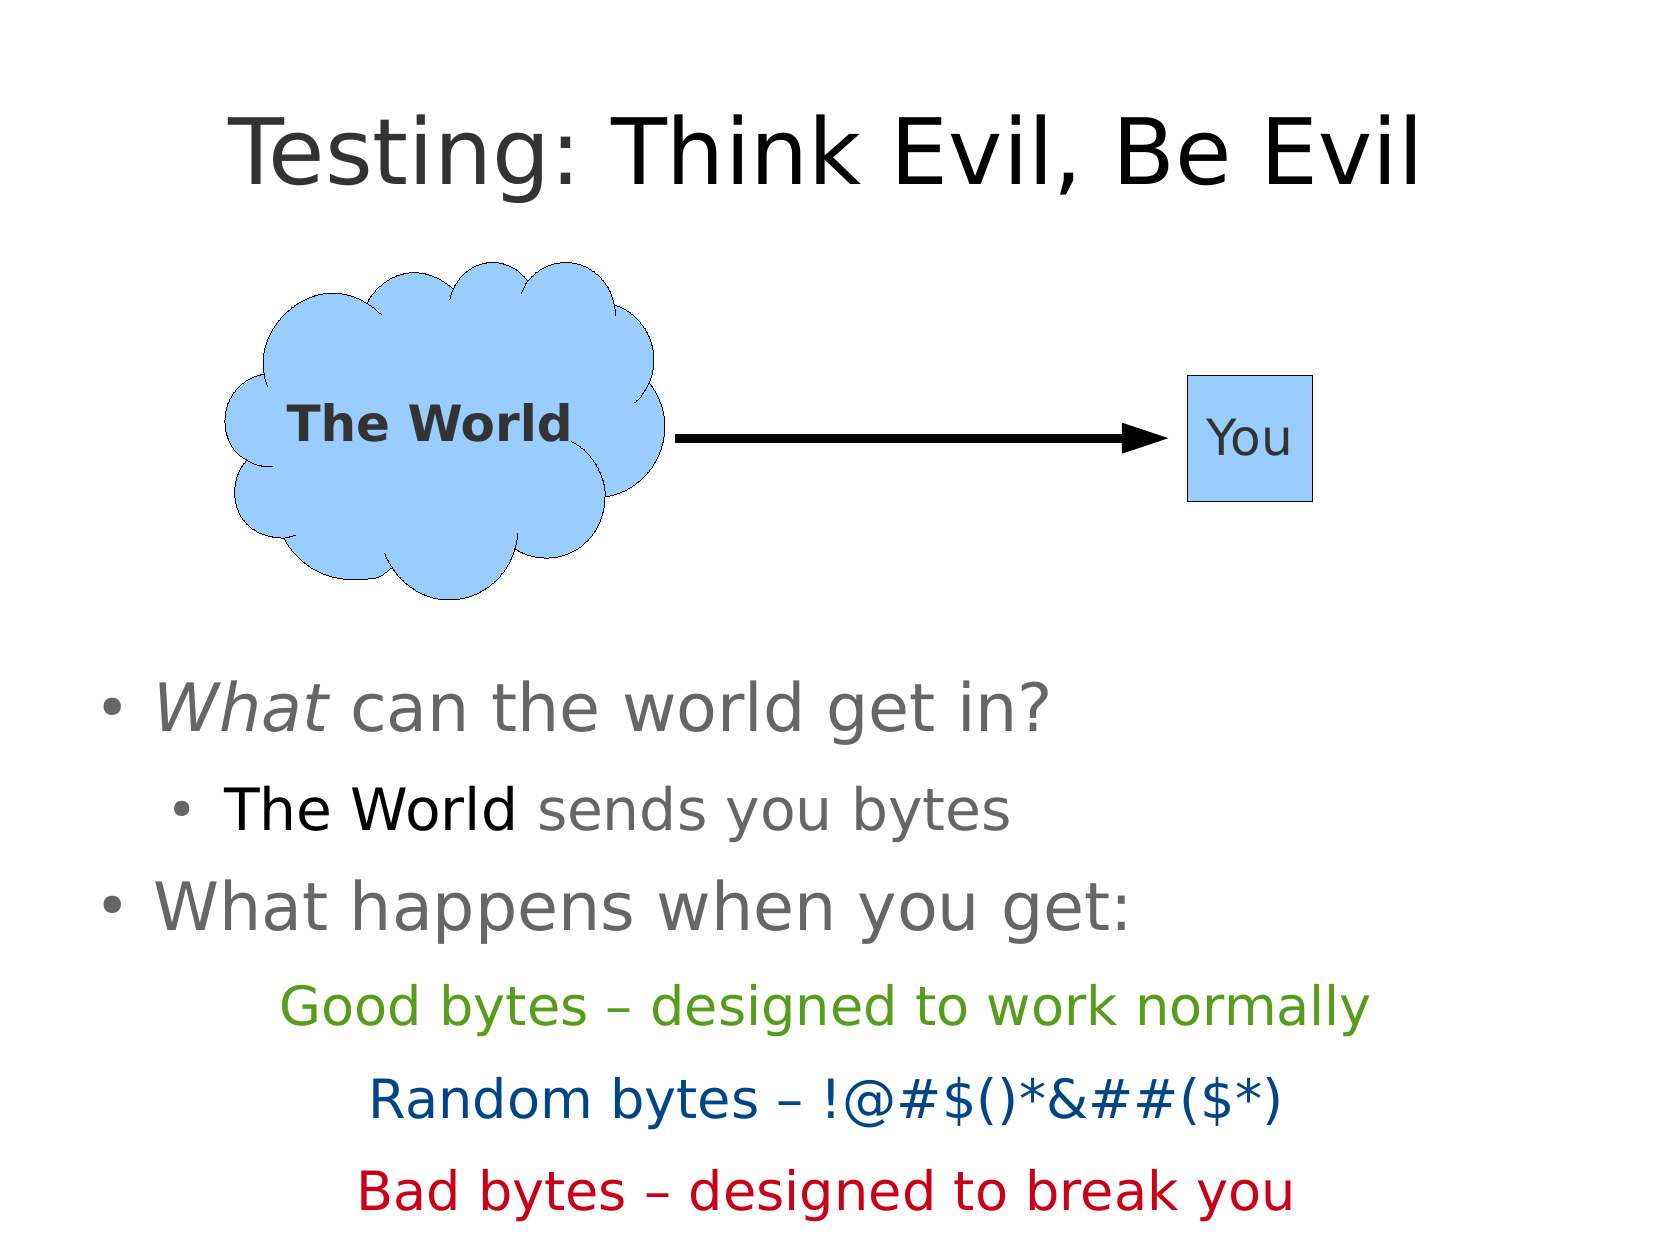

# Testing: Think Evil, Be Evil
The World
You
What can the world get in?
The World sends you bytes
What happens when you get:
Good bytes – designed to work normally
Random bytes – !@#$()*&##($*)
Bad bytes – designed to break you